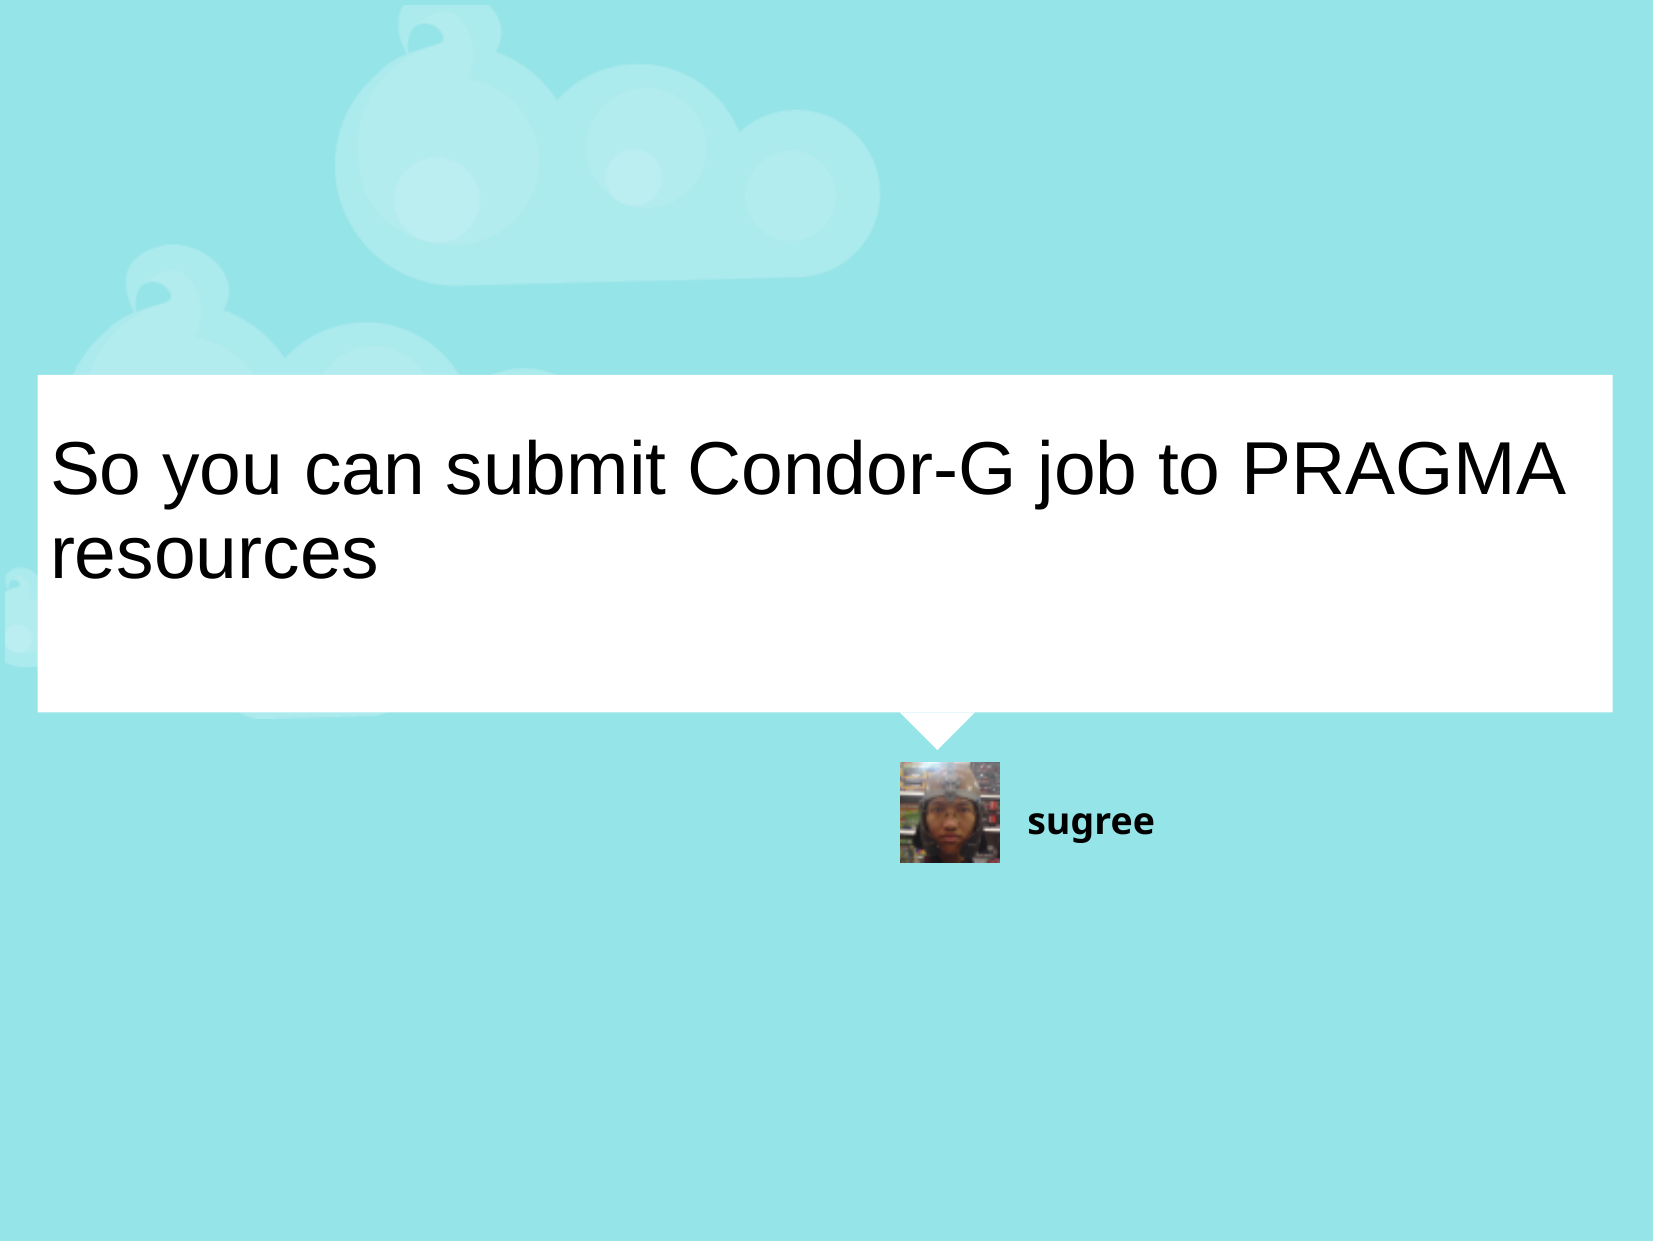

# So you can submit Condor-G job to PRAGMA resources